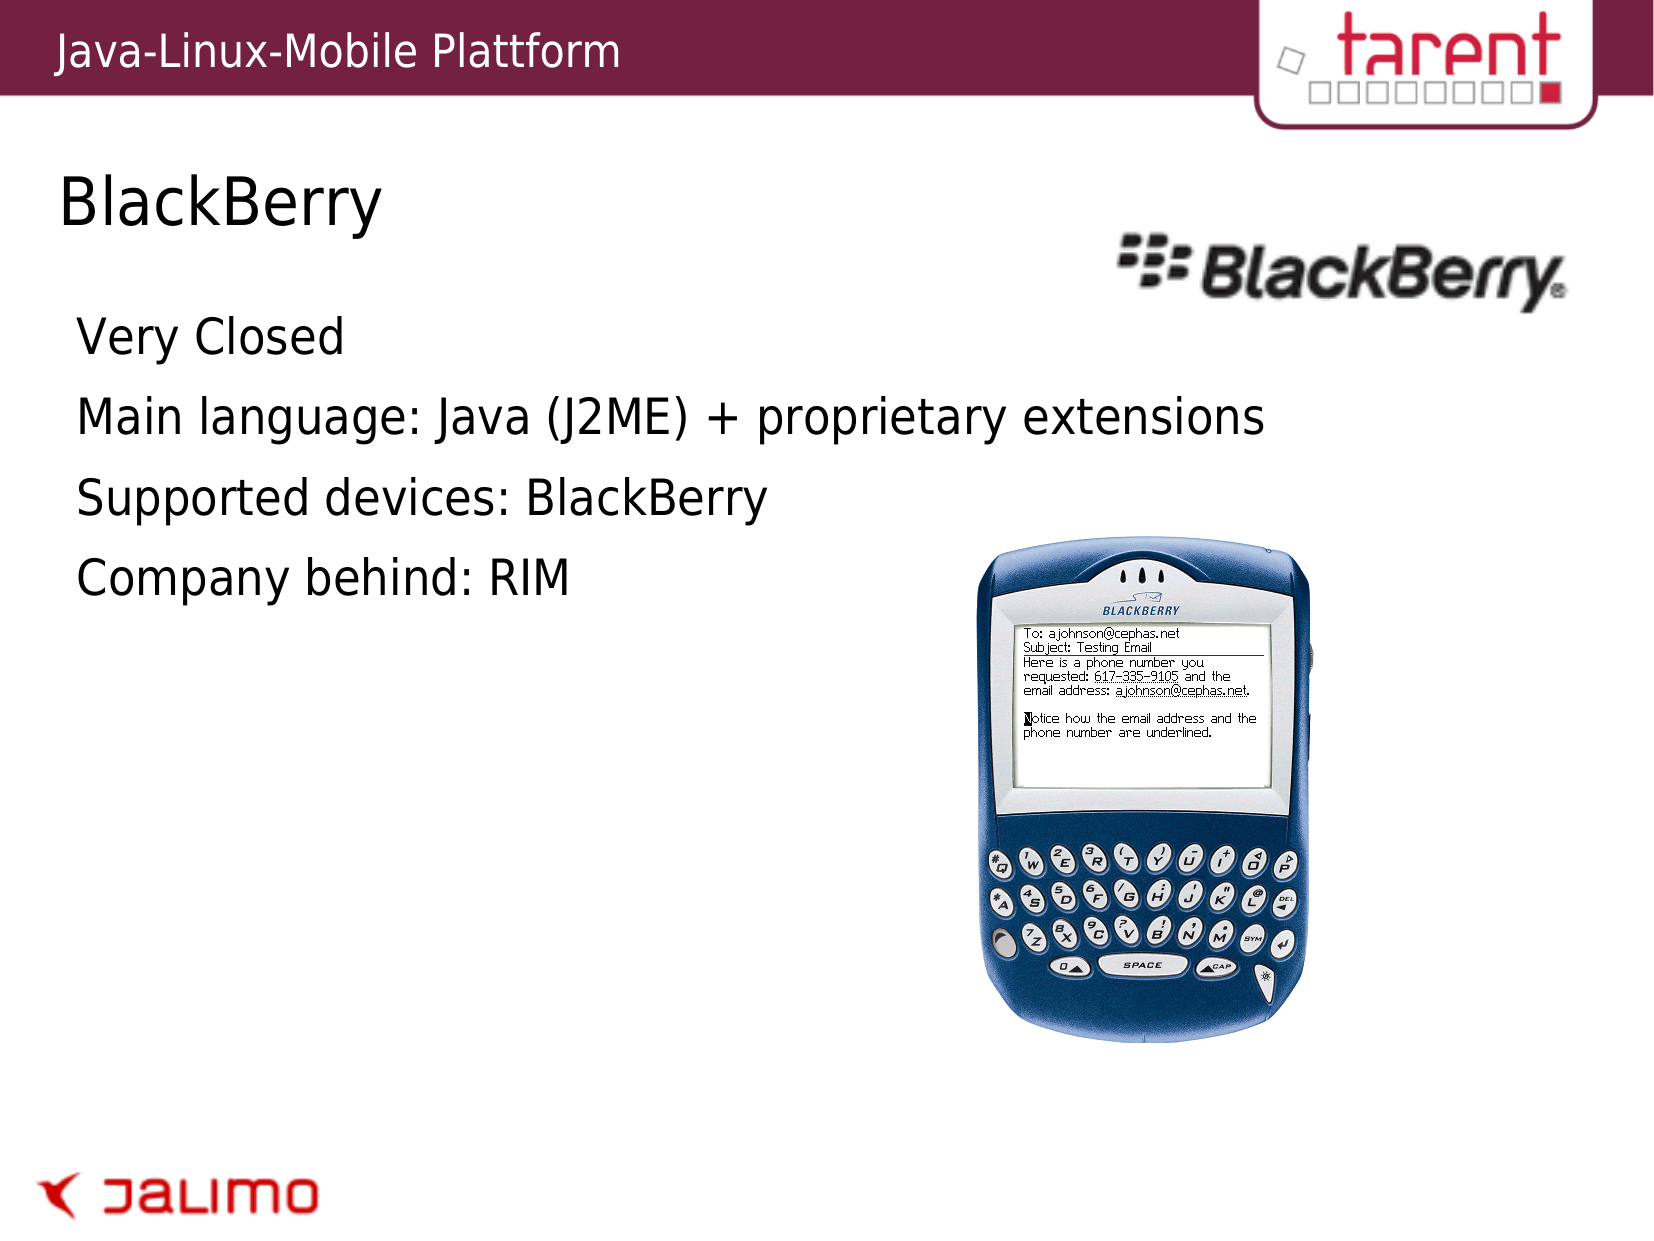

# BlackBerry
Very Closed
Main language: Java (J2ME) + proprietary extensions
Supported devices: BlackBerry
Company behind: RIM